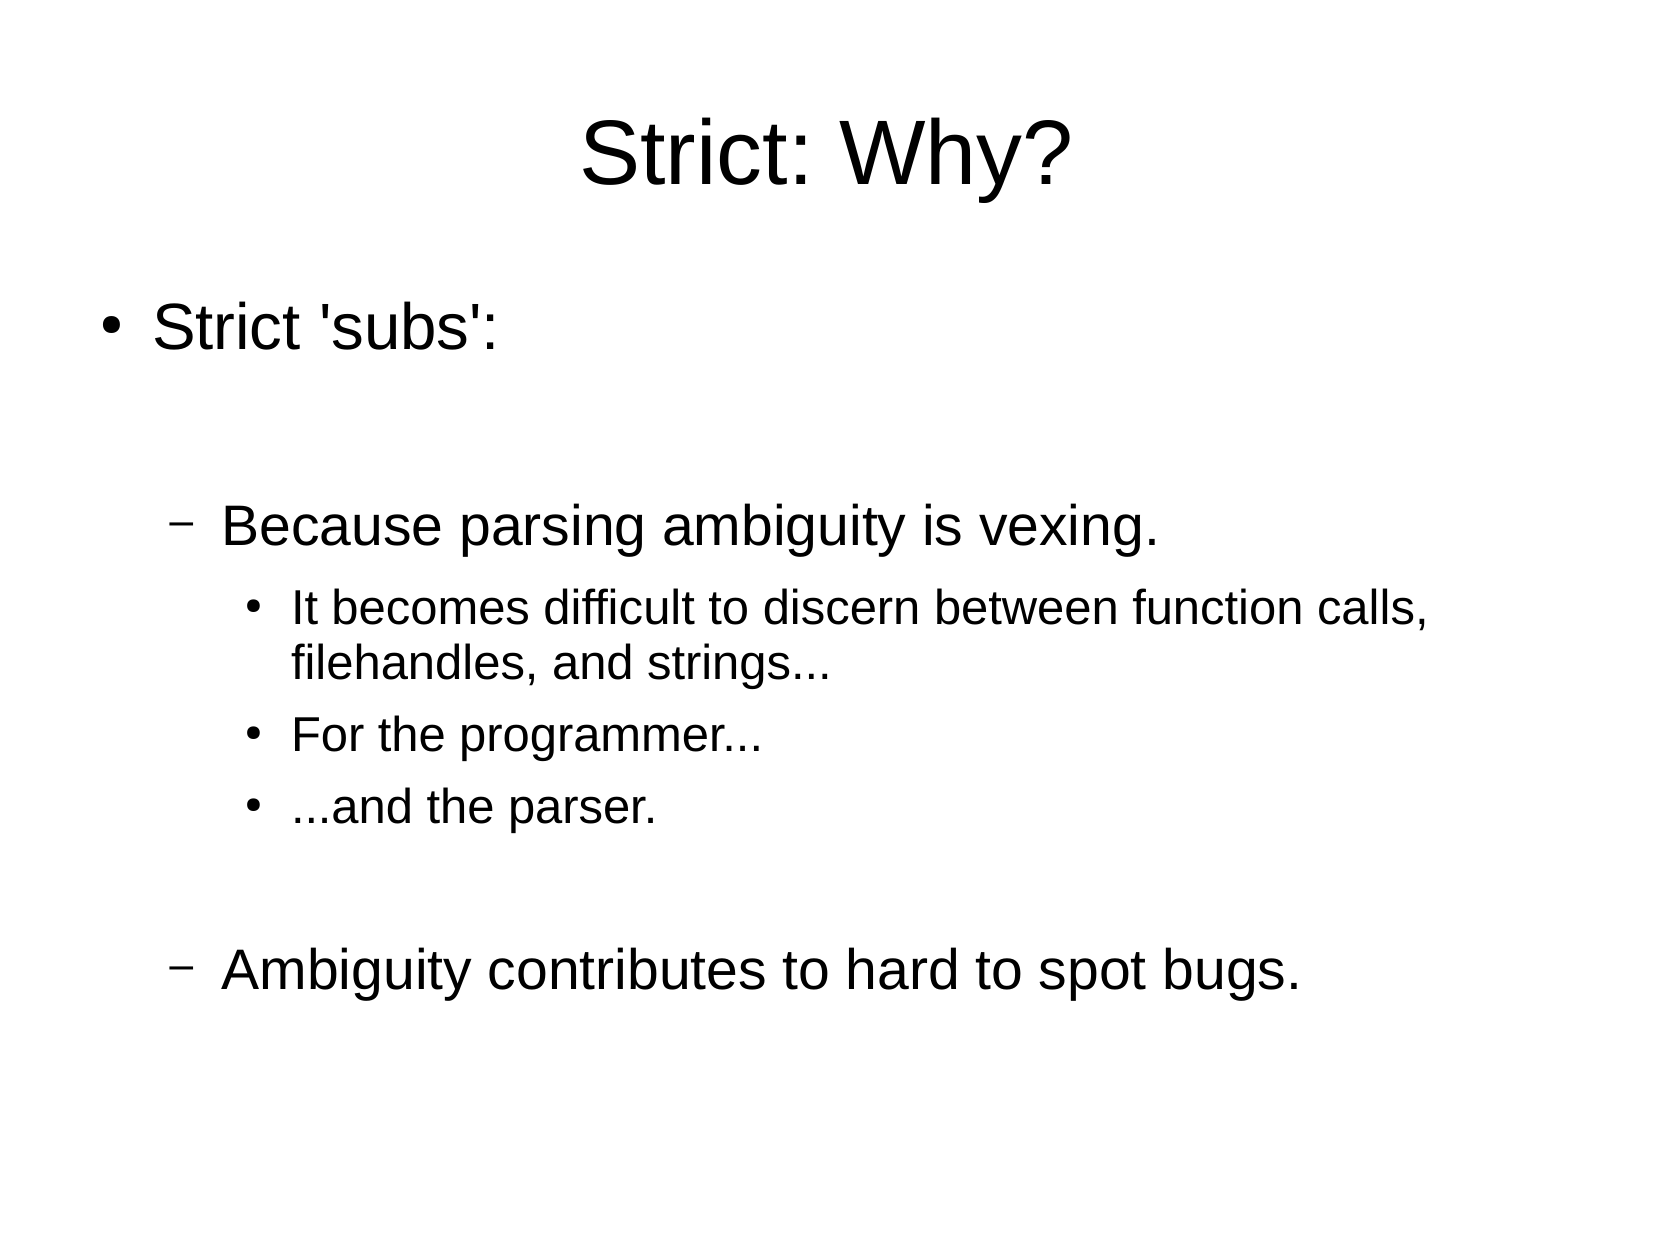

# Strict: Why?
Strict 'subs':
Because parsing ambiguity is vexing.
It becomes difficult to discern between function calls, filehandles, and strings...
For the programmer...
...and the parser.
Ambiguity contributes to hard to spot bugs.